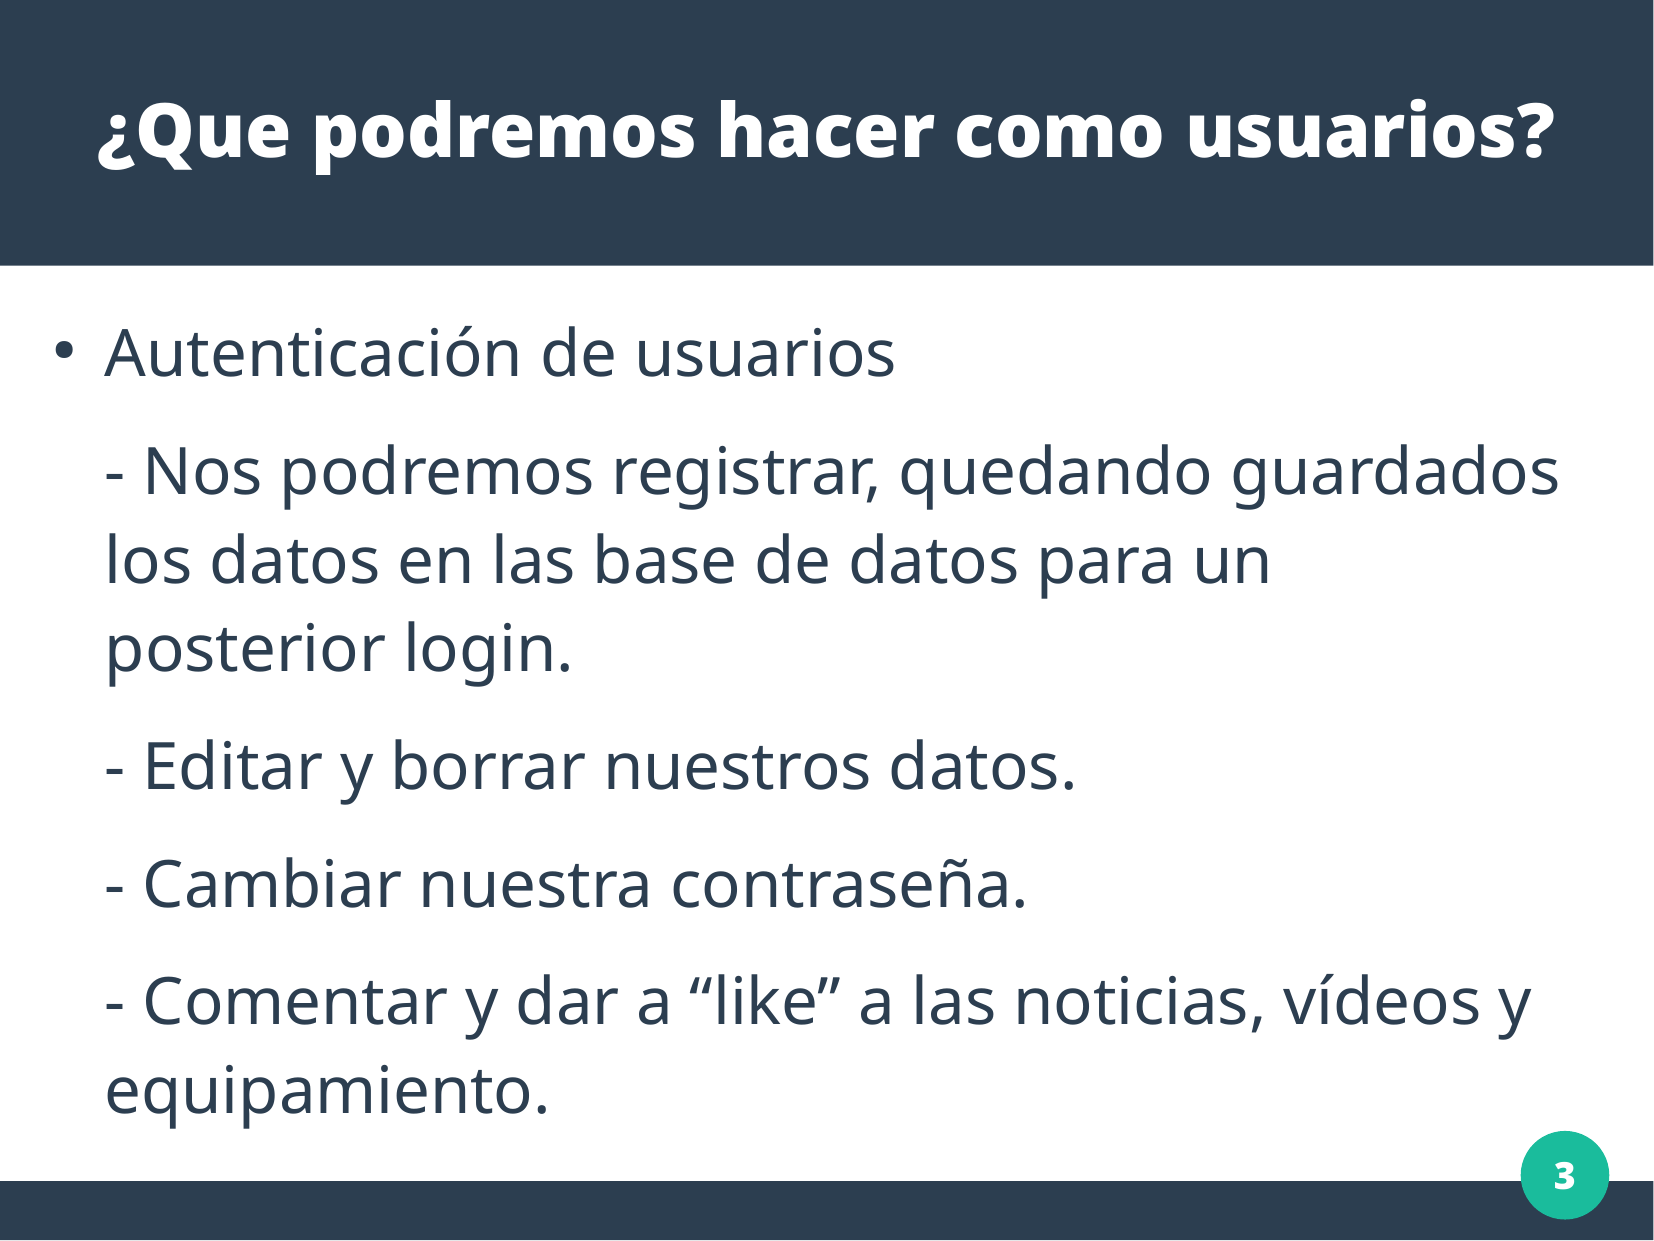

# ¿Que podremos hacer como usuarios?
Autenticación de usuarios
- Nos podremos registrar, quedando guardados los datos en las base de datos para un posterior login.
- Editar y borrar nuestros datos.
- Cambiar nuestra contraseña.
- Comentar y dar a “like” a las noticias, vídeos y equipamiento.
3